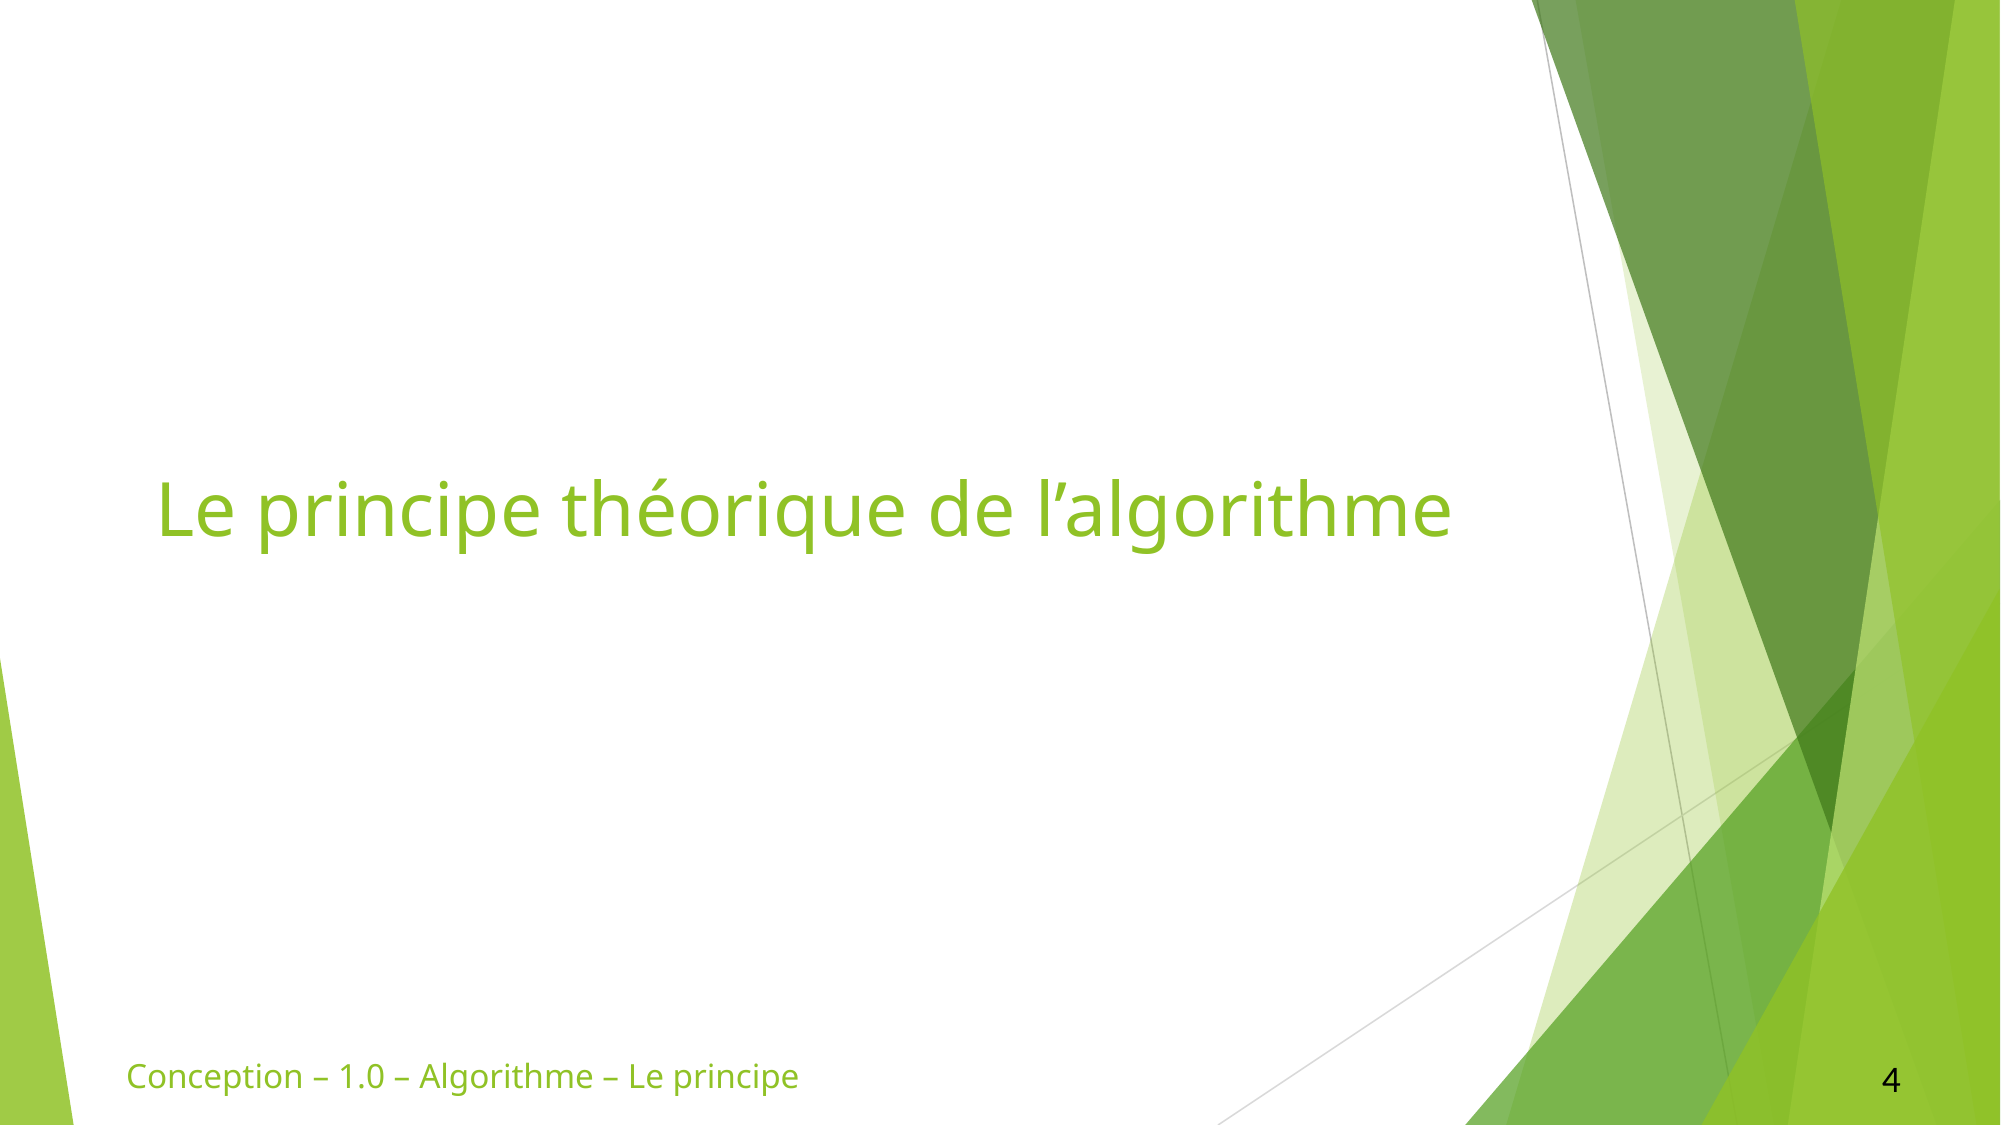

# Le principe théorique de l’algorithme
Conception – 1.0 – Algorithme – Le principe